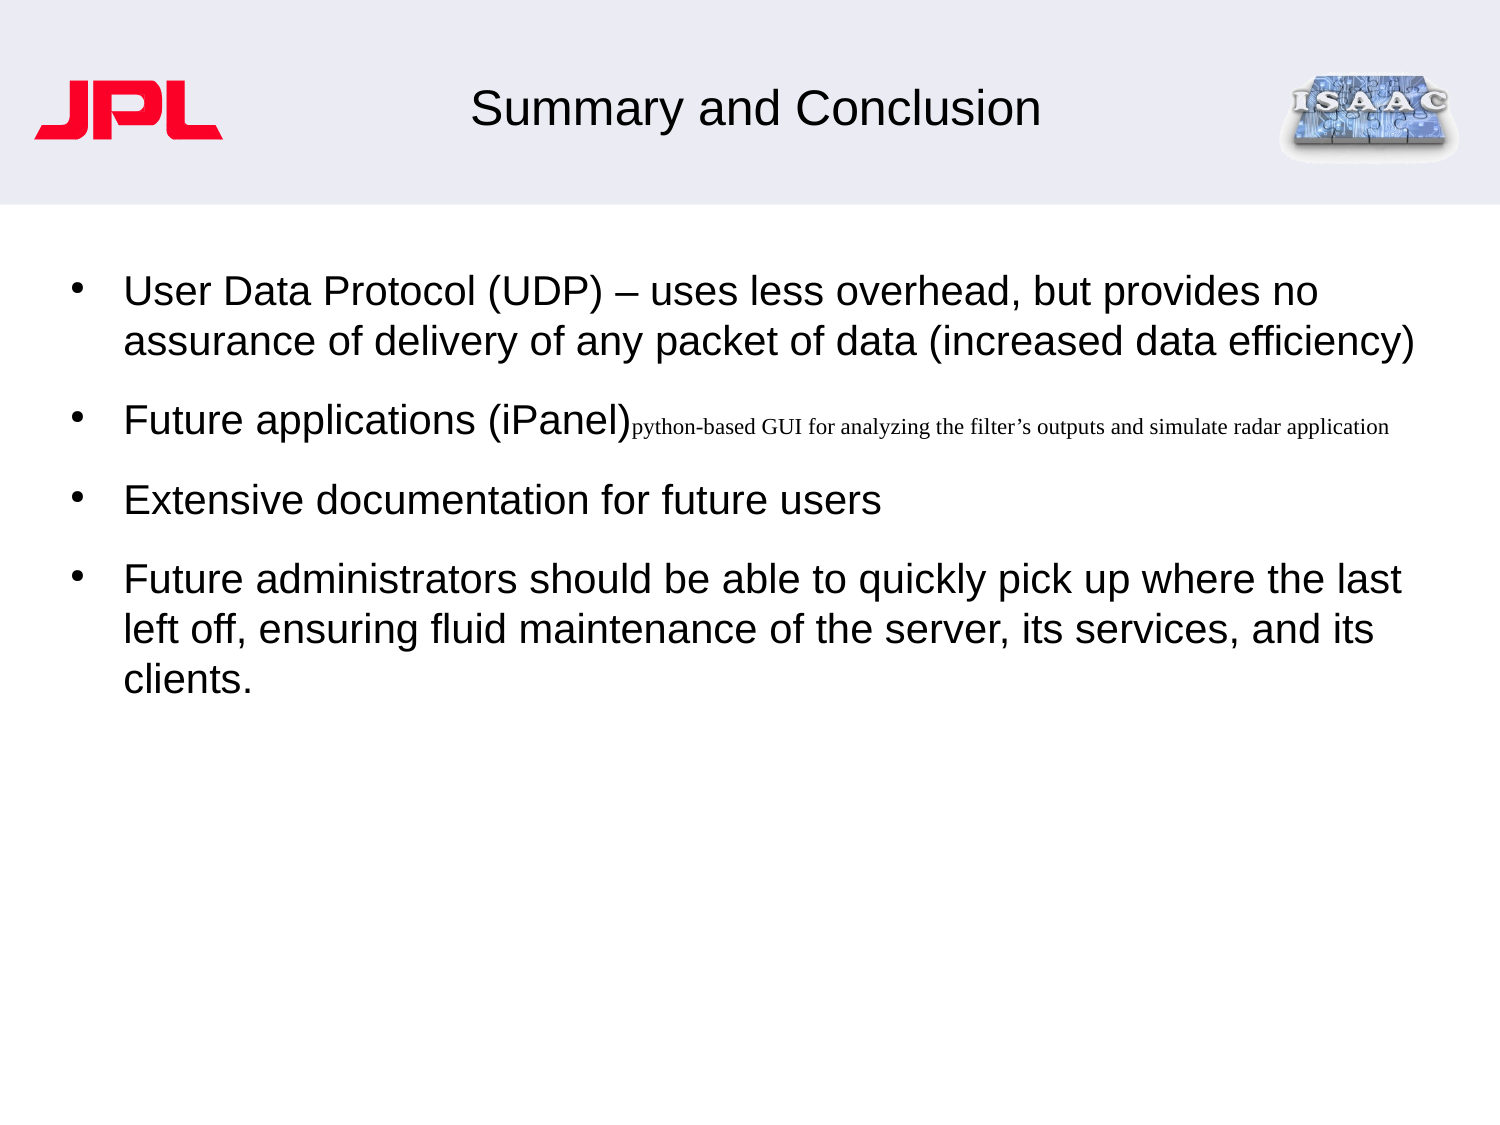

# Summary and Conclusion
User Data Protocol (UDP) – uses less overhead, but provides no assurance of delivery of any packet of data (increased data efficiency)
Future applications (iPanel)python-based GUI for analyzing the filter’s outputs and simulate radar application
Extensive documentation for future users
Future administrators should be able to quickly pick up where the last left off, ensuring fluid maintenance of the server, its services, and its clients.